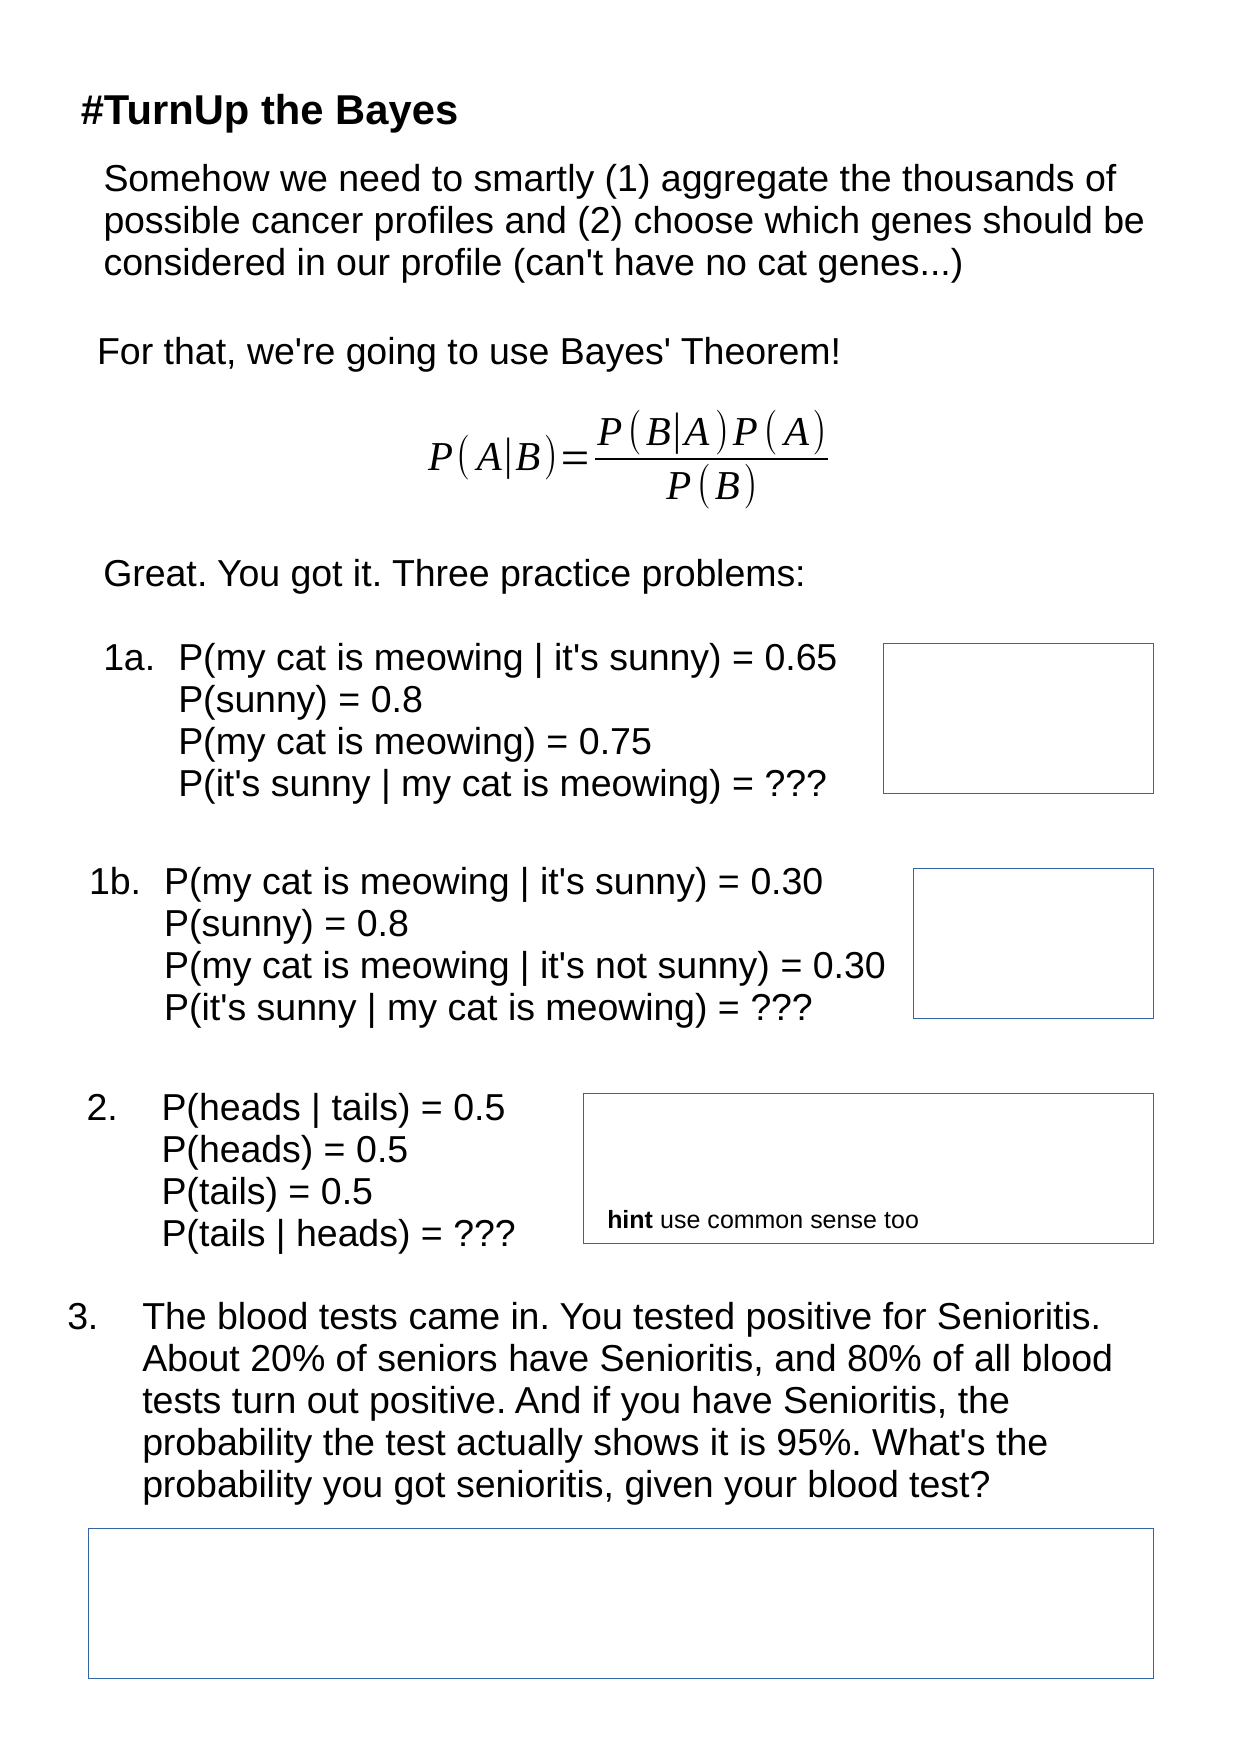

#TurnUp the Bayes
Somehow we need to smartly (1) aggregate the thousands of
possible cancer profiles and (2) choose which genes should be
considered in our profile (can't have no cat genes...)
For that, we're going to use Bayes' Theorem!
Great. You got it. Three practice problems:
1a.	P(my cat is meowing | it's sunny) = 0.65
	P(sunny) = 0.8
	P(my cat is meowing) = 0.75
	P(it's sunny | my cat is meowing) = ???
1b.	P(my cat is meowing | it's sunny) = 0.30
	P(sunny) = 0.8
	P(my cat is meowing | it's not sunny) = 0.30
	P(it's sunny | my cat is meowing) = ???
2.	P(heads | tails) = 0.5
	P(heads) = 0.5
	P(tails) = 0.5
	P(tails | heads) = ???
hint use common sense too
3.	The blood tests came in. You tested positive for Senioritis.
	About 20% of seniors have Senioritis, and 80% of all blood
	tests turn out positive. And if you have Senioritis, the
	probability the test actually shows it is 95%. What's the
	probability you got senioritis, given your blood test?